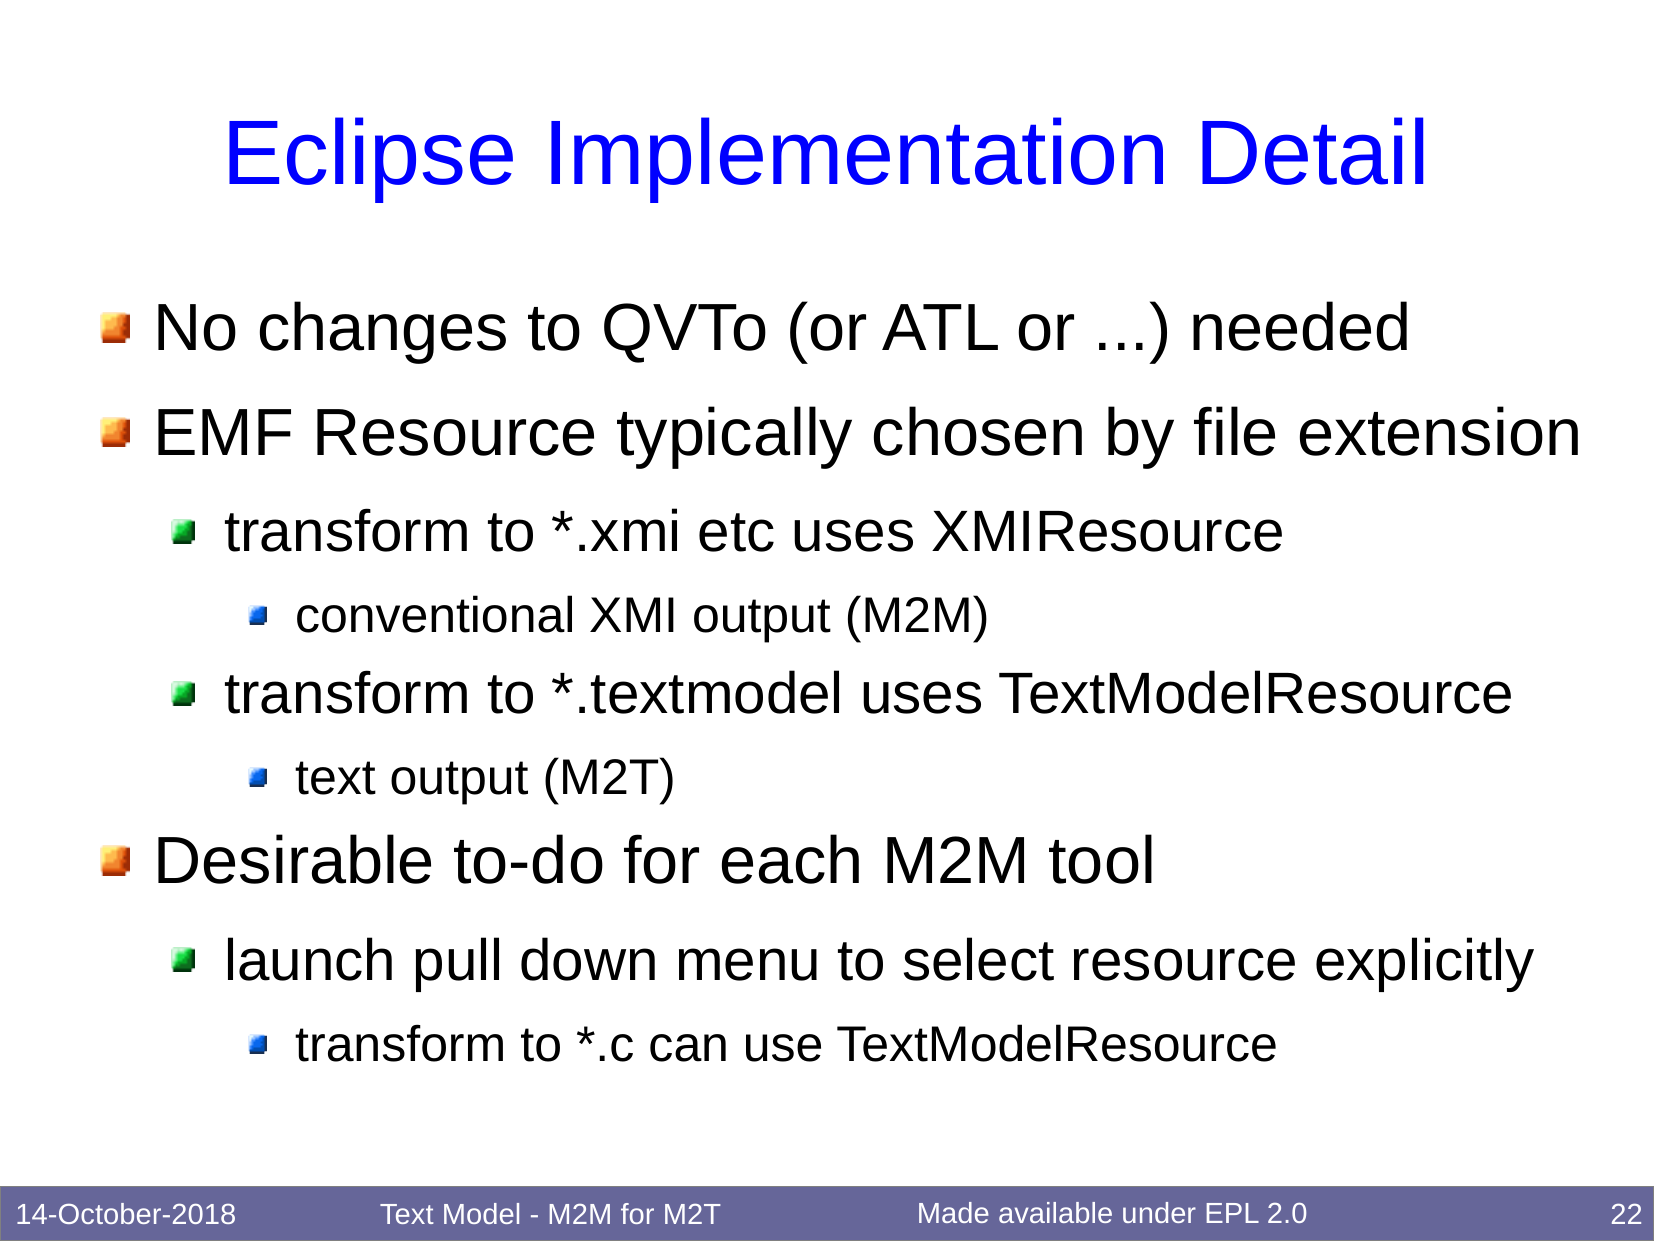

# Eclipse Implementation Detail
No changes to QVTo (or ATL or ...) needed
EMF Resource typically chosen by file extension
transform to *.xmi etc uses XMIResource
conventional XMI output (M2M)
transform to *.textmodel uses TextModelResource
text output (M2T)
Desirable to-do for each M2M tool
launch pull down menu to select resource explicitly
transform to *.c can use TextModelResource
14-October-2018
Text Model - M2M for M2T
22